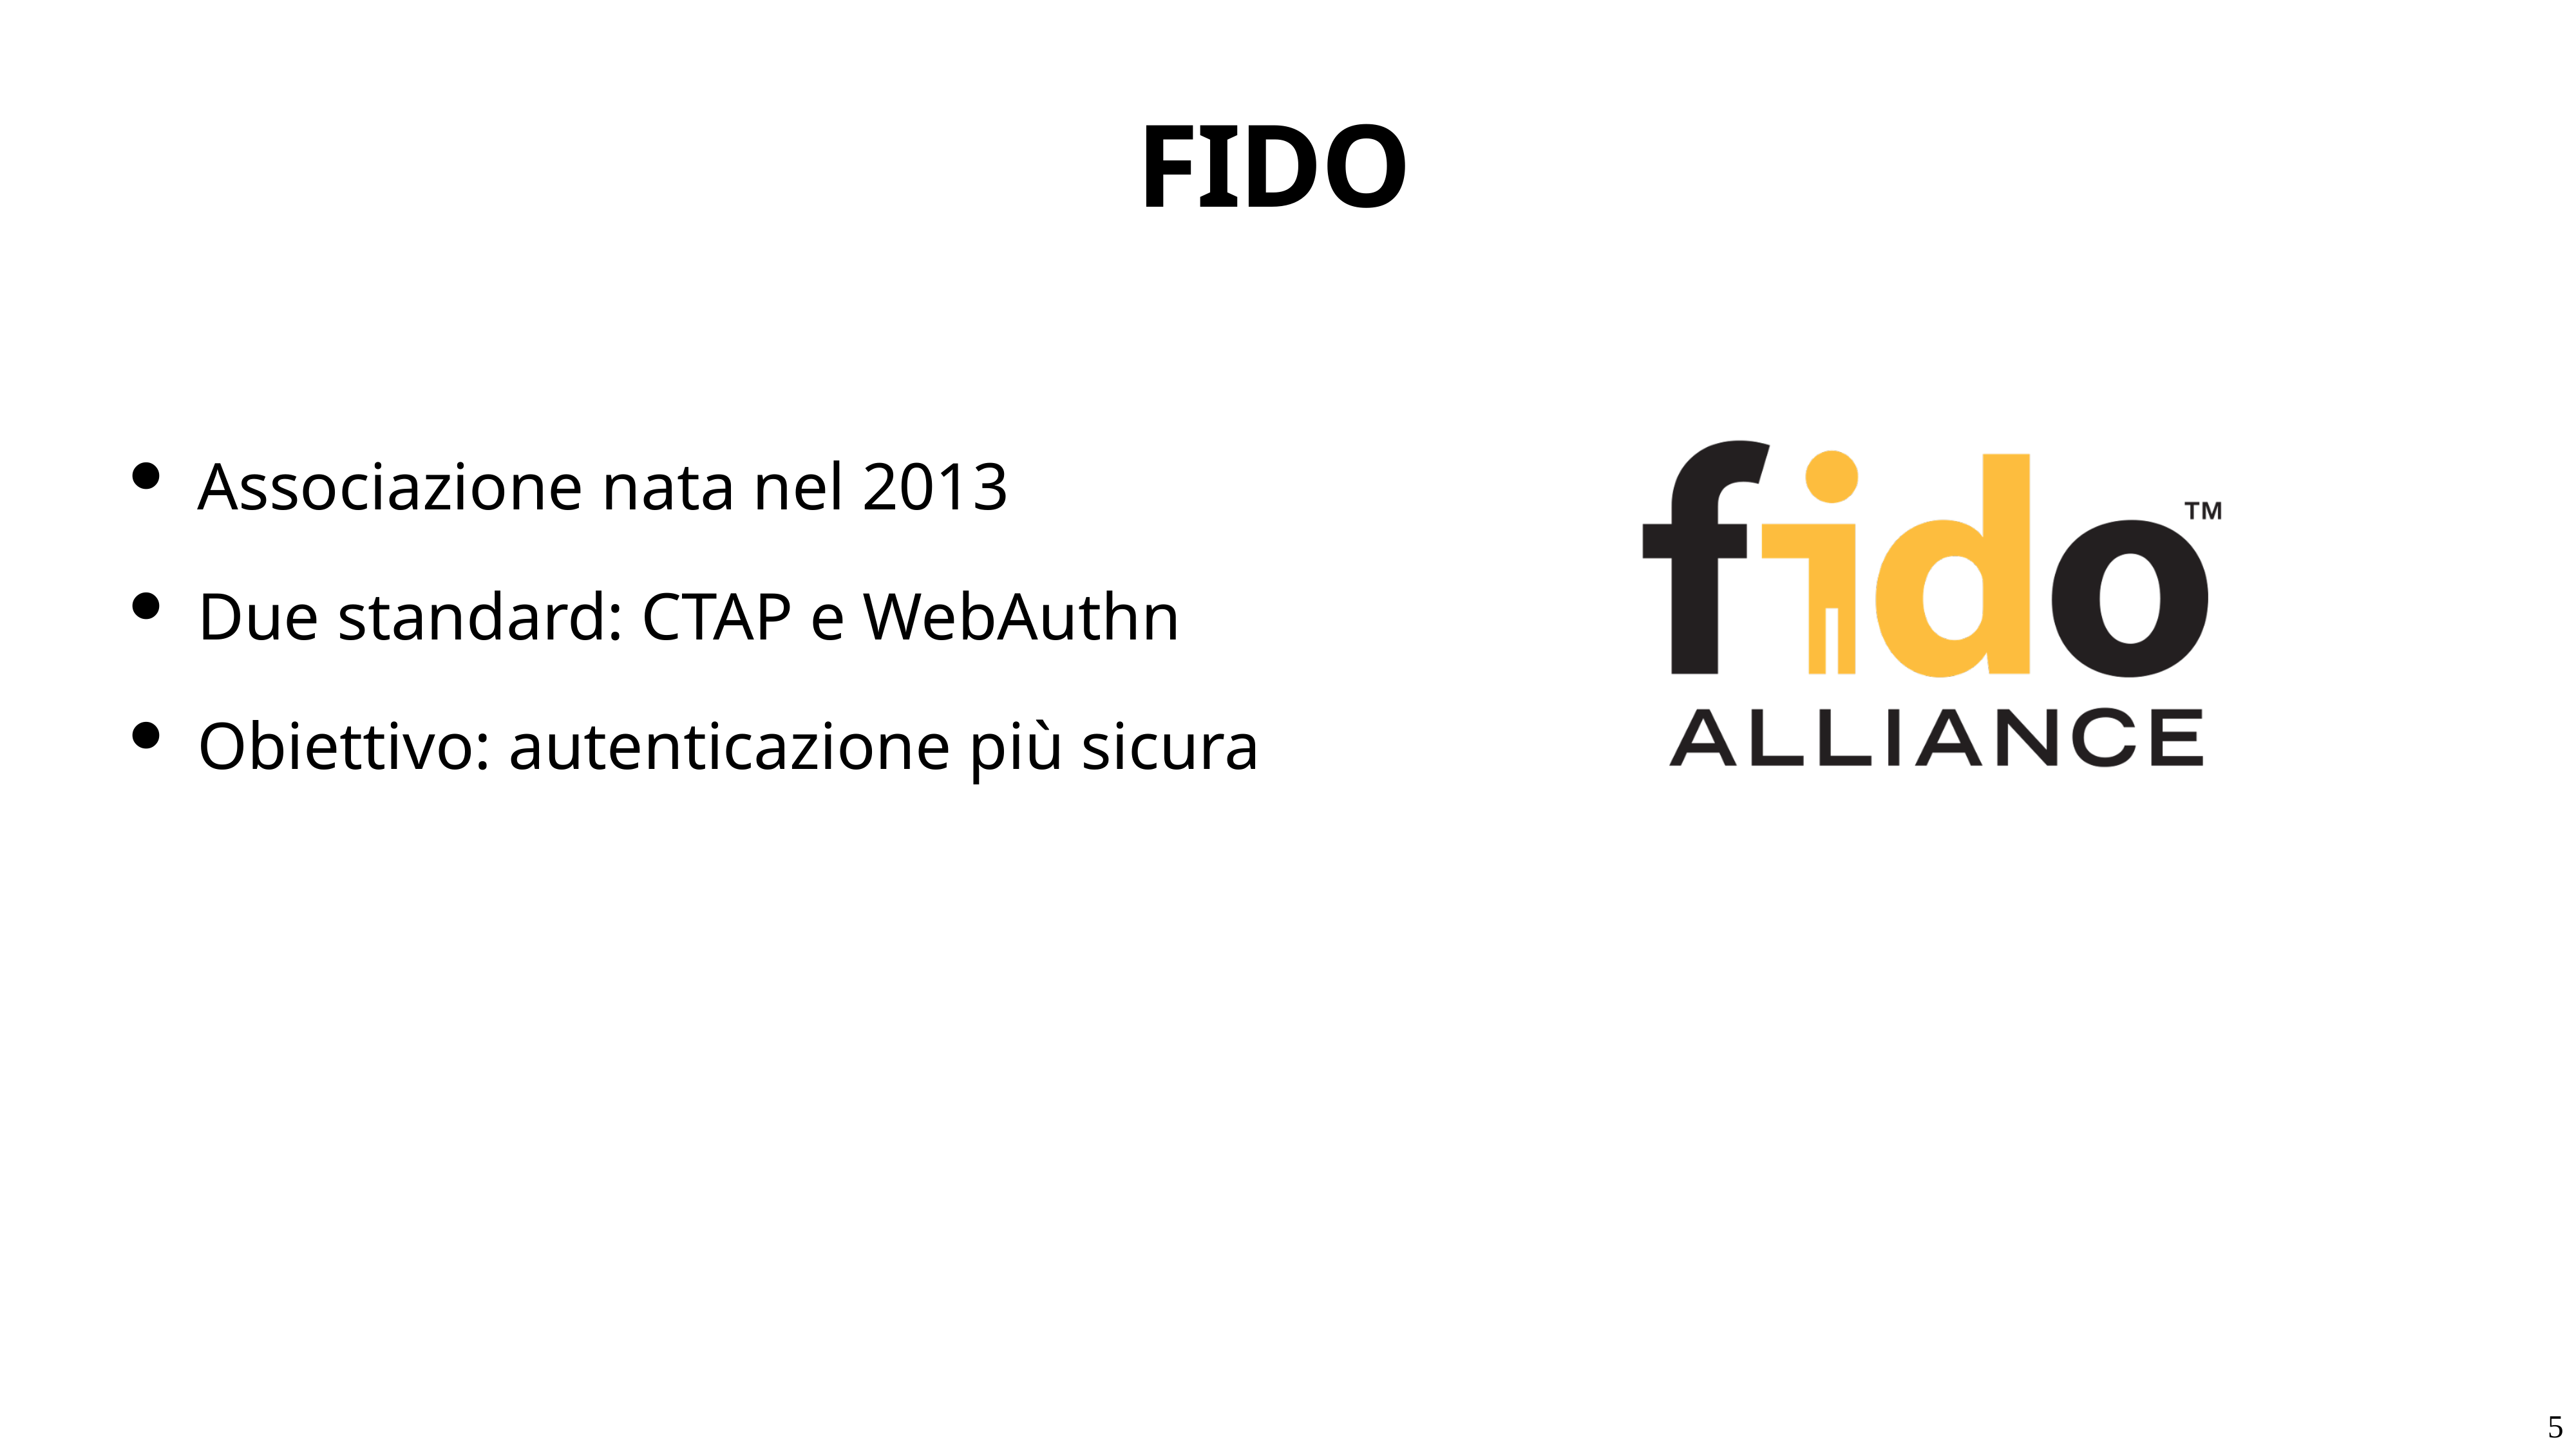

# FIDO
Associazione nata nel 2013
Due standard: CTAP e WebAuthn
Obiettivo: autenticazione più sicura